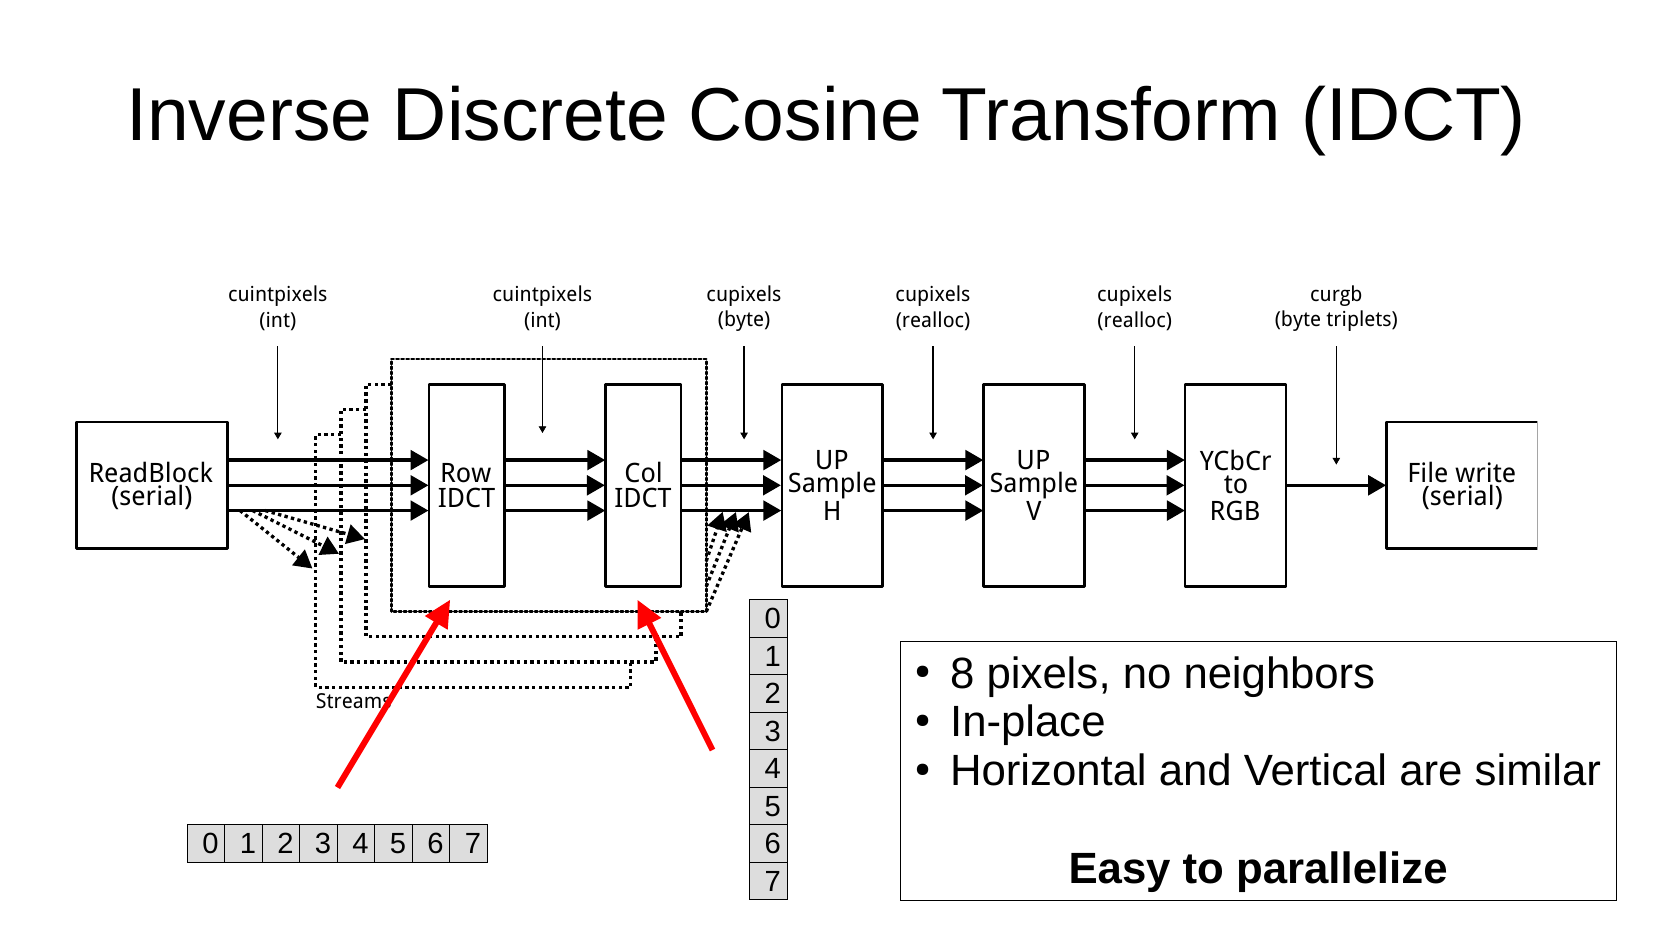

# Inverse Discrete Cosine Transform (IDCT)
0
1
2
3
4
5
6
7
8 pixels, no neighbors
In-place
Horizontal and Vertical are similar
Easy to parallelize
0
1
2
3
4
5
6
7